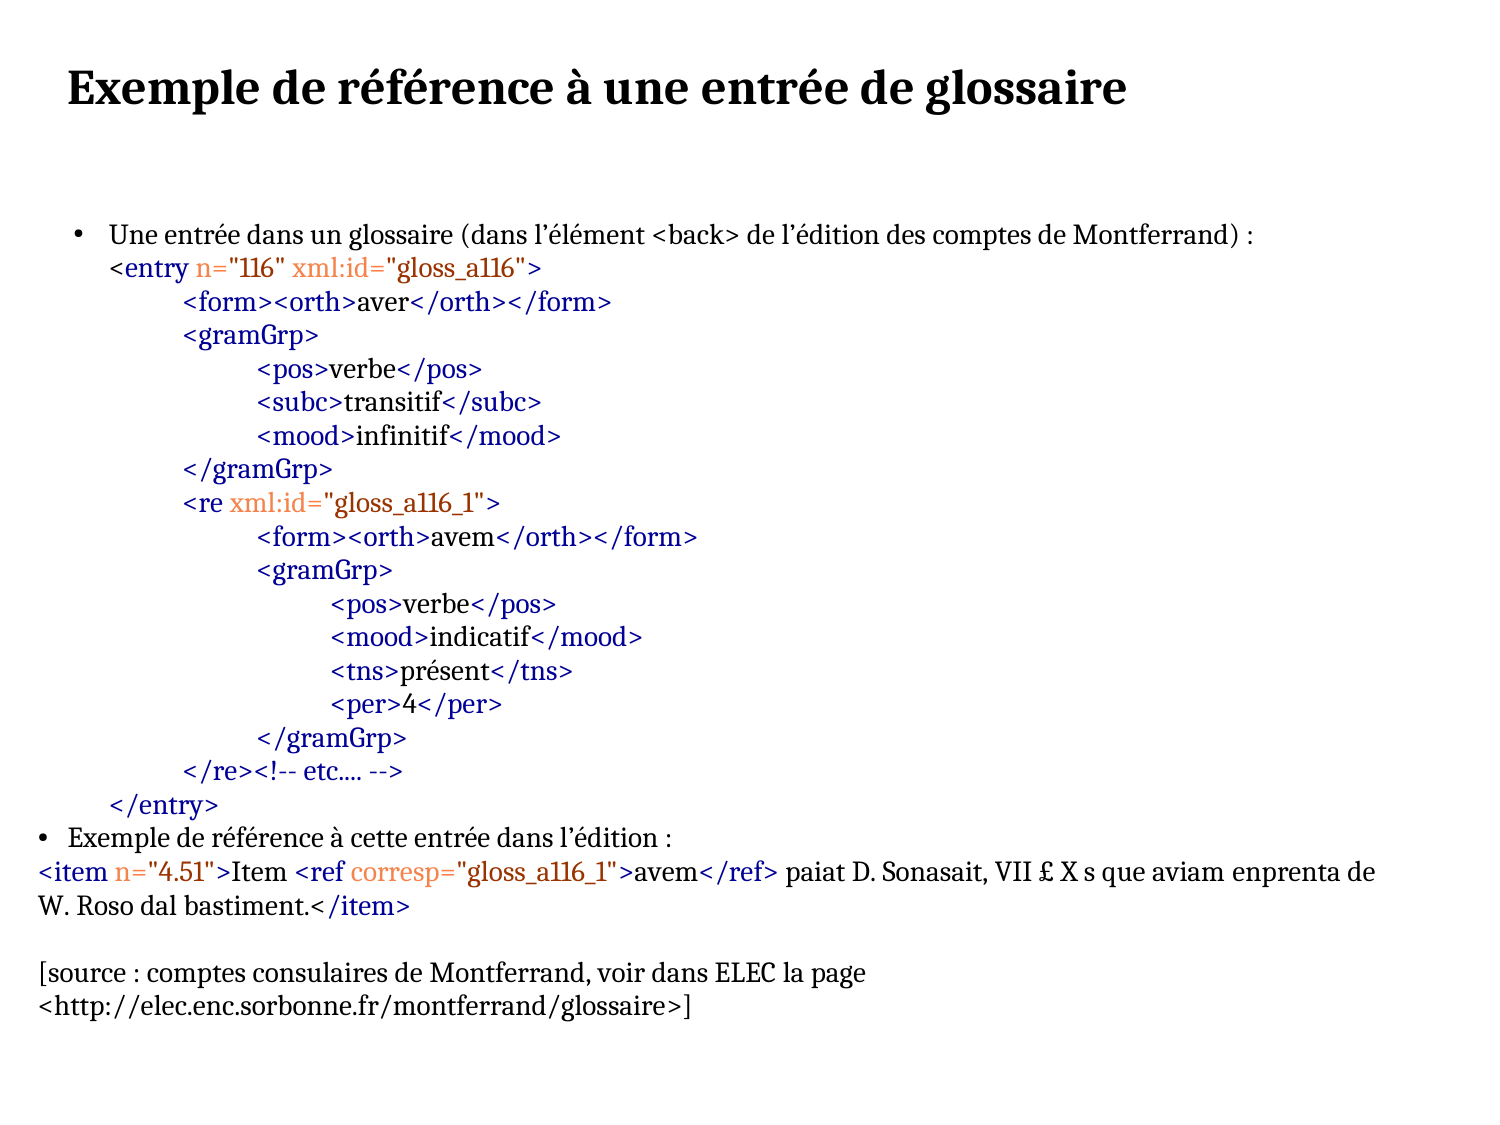

# Exemple de référence à une entrée de glossaire
Une entrée dans un glossaire (dans l’élément <back> de l’édition des comptes de Montferrand) :
<entry n="116" xml:id="gloss_a116">
	<form><orth>aver</orth></form>
	<gramGrp>
		<pos>verbe</pos>
		<subc>transitif</subc>
		<mood>infinitif</mood>
	</gramGrp>
	<re xml:id="gloss_a116_1">
		<form><orth>avem</orth></form>
		<gramGrp>
			<pos>verbe</pos>
			<mood>indicatif</mood>
			<tns>présent</tns>
			<per>4</per>
		</gramGrp>
	</re><!-- etc.... -->
</entry>
 Exemple de référence à cette entrée dans l’édition :
<item n="4.51">Item <ref corresp="gloss_a116_1">avem</ref> paiat D. Sonasait, VII £ X s que aviam enprenta de W. Roso dal bastiment.</item>
[source : comptes consulaires de Montferrand, voir dans ELEC la page
<http://elec.enc.sorbonne.fr/montferrand/glossaire>]